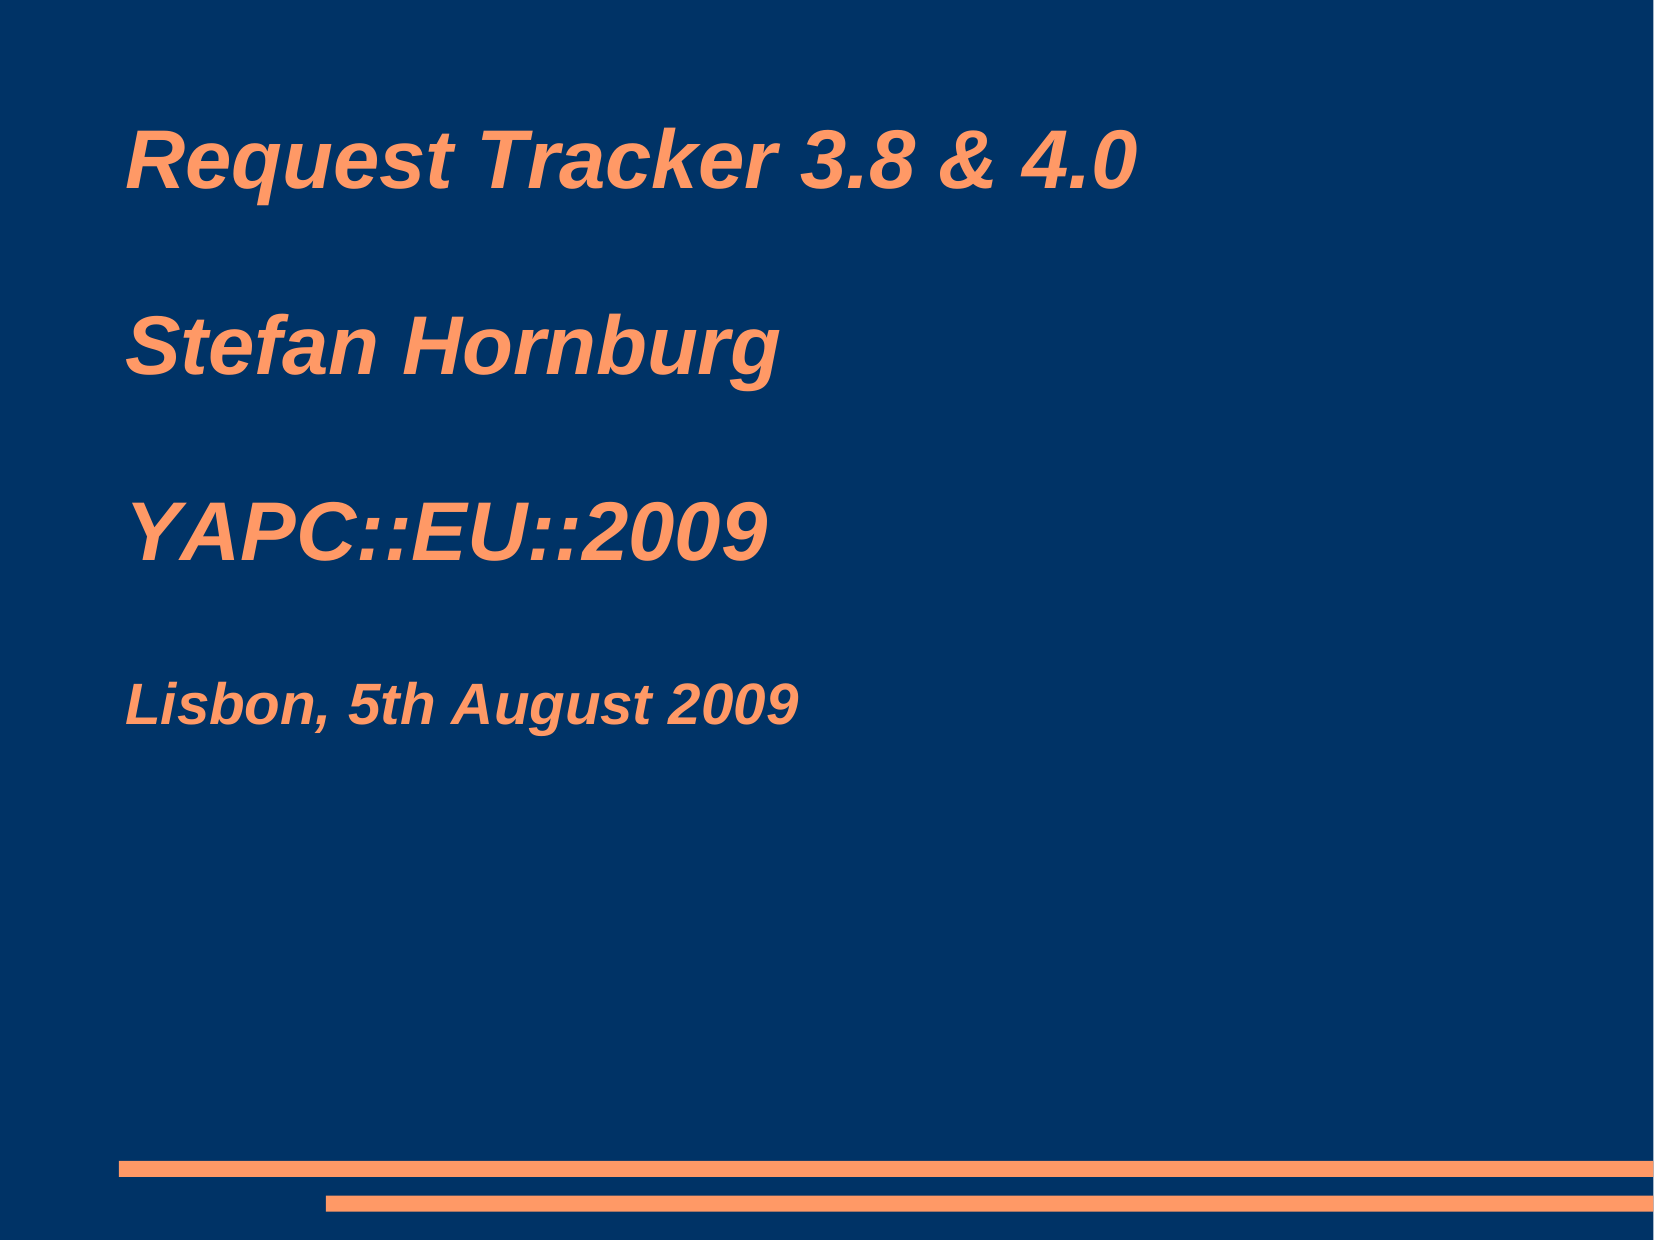

# Request Tracker 3.8 & 4.0 Stefan Hornburg YAPC::EU::2009 Lisbon, 5th August 2009